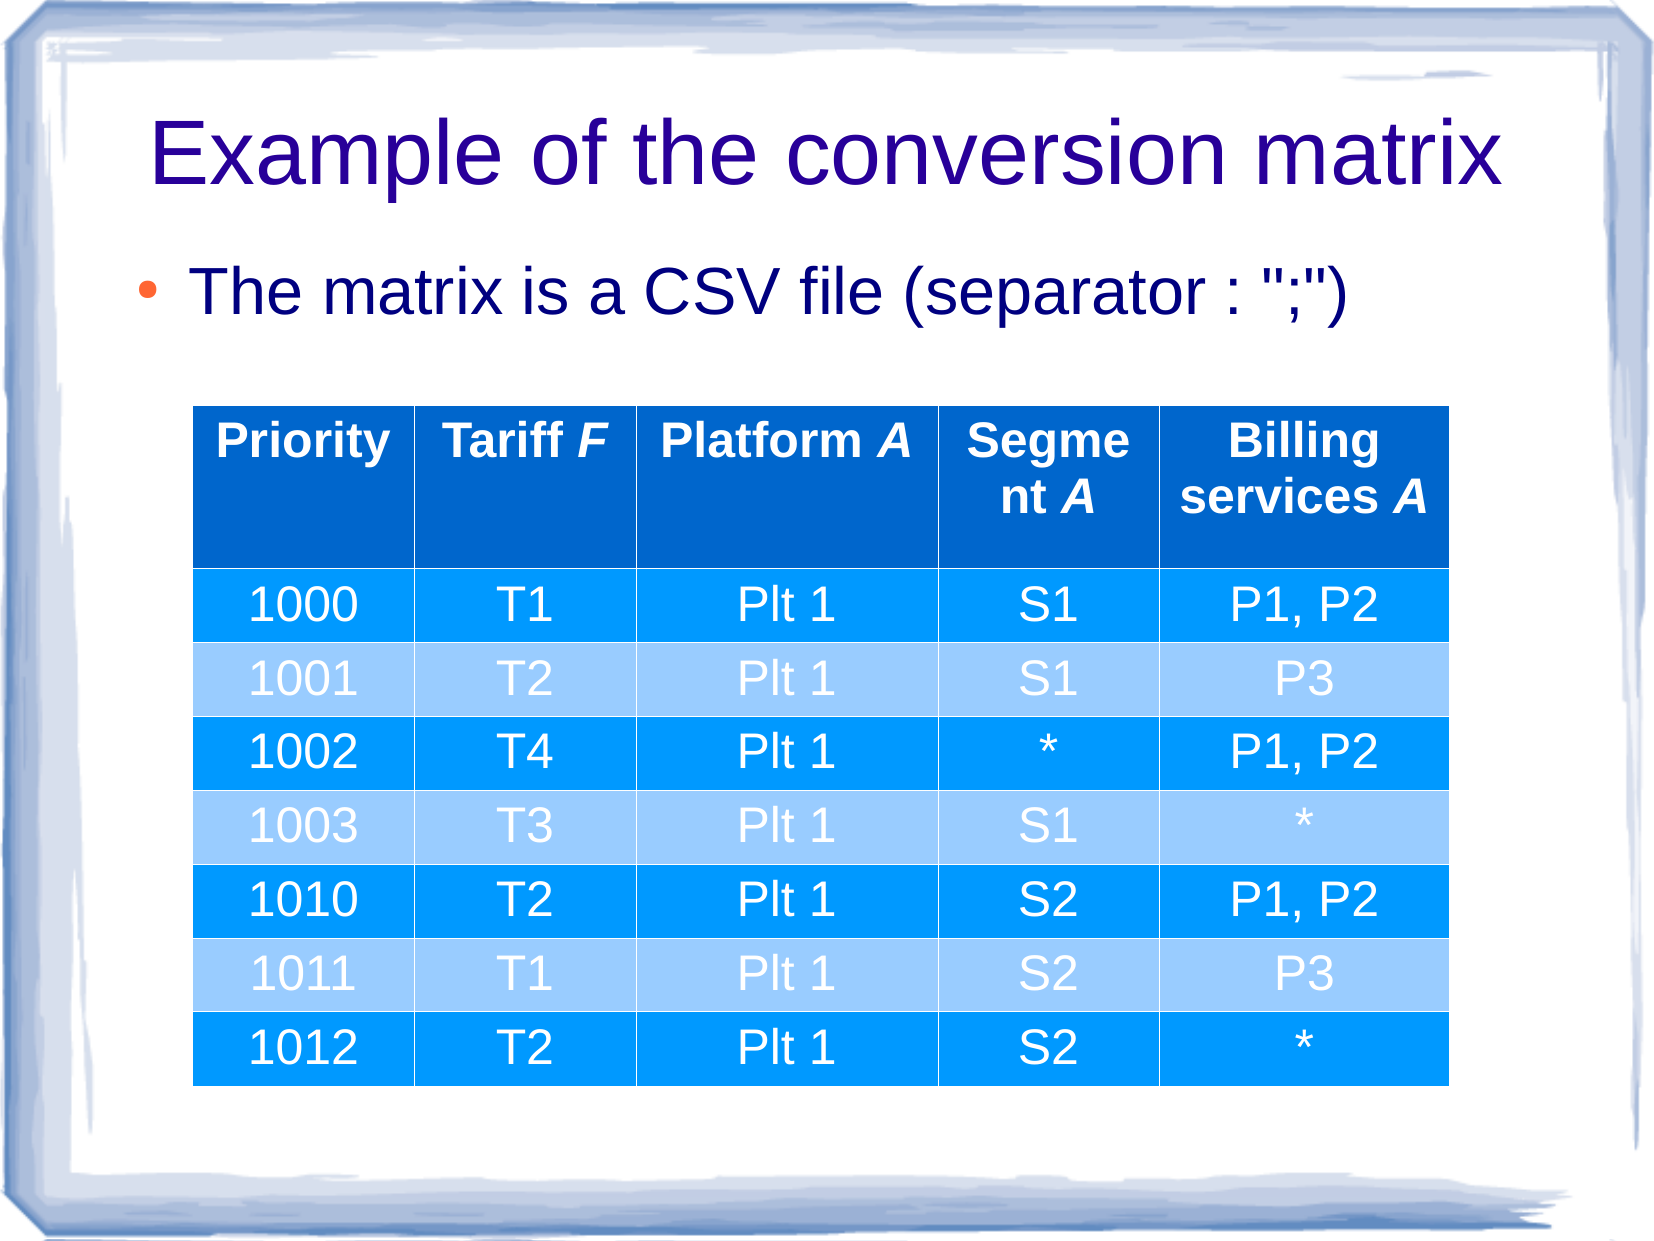

# Example of the conversion matrix
The matrix is a CSV file (separator : ";")
| Priority | Tariff F | Platform A | Segment A | Billing services A |
| --- | --- | --- | --- | --- |
| 1000 | T1 | Plt 1 | S1 | P1, P2 |
| 1001 | T2 | Plt 1 | S1 | P3 |
| 1002 | T4 | Plt 1 | \* | P1, P2 |
| 1003 | T3 | Plt 1 | S1 | \* |
| 1010 | T2 | Plt 1 | S2 | P1, P2 |
| 1011 | T1 | Plt 1 | S2 | P3 |
| 1012 | T2 | Plt 1 | S2 | \* |